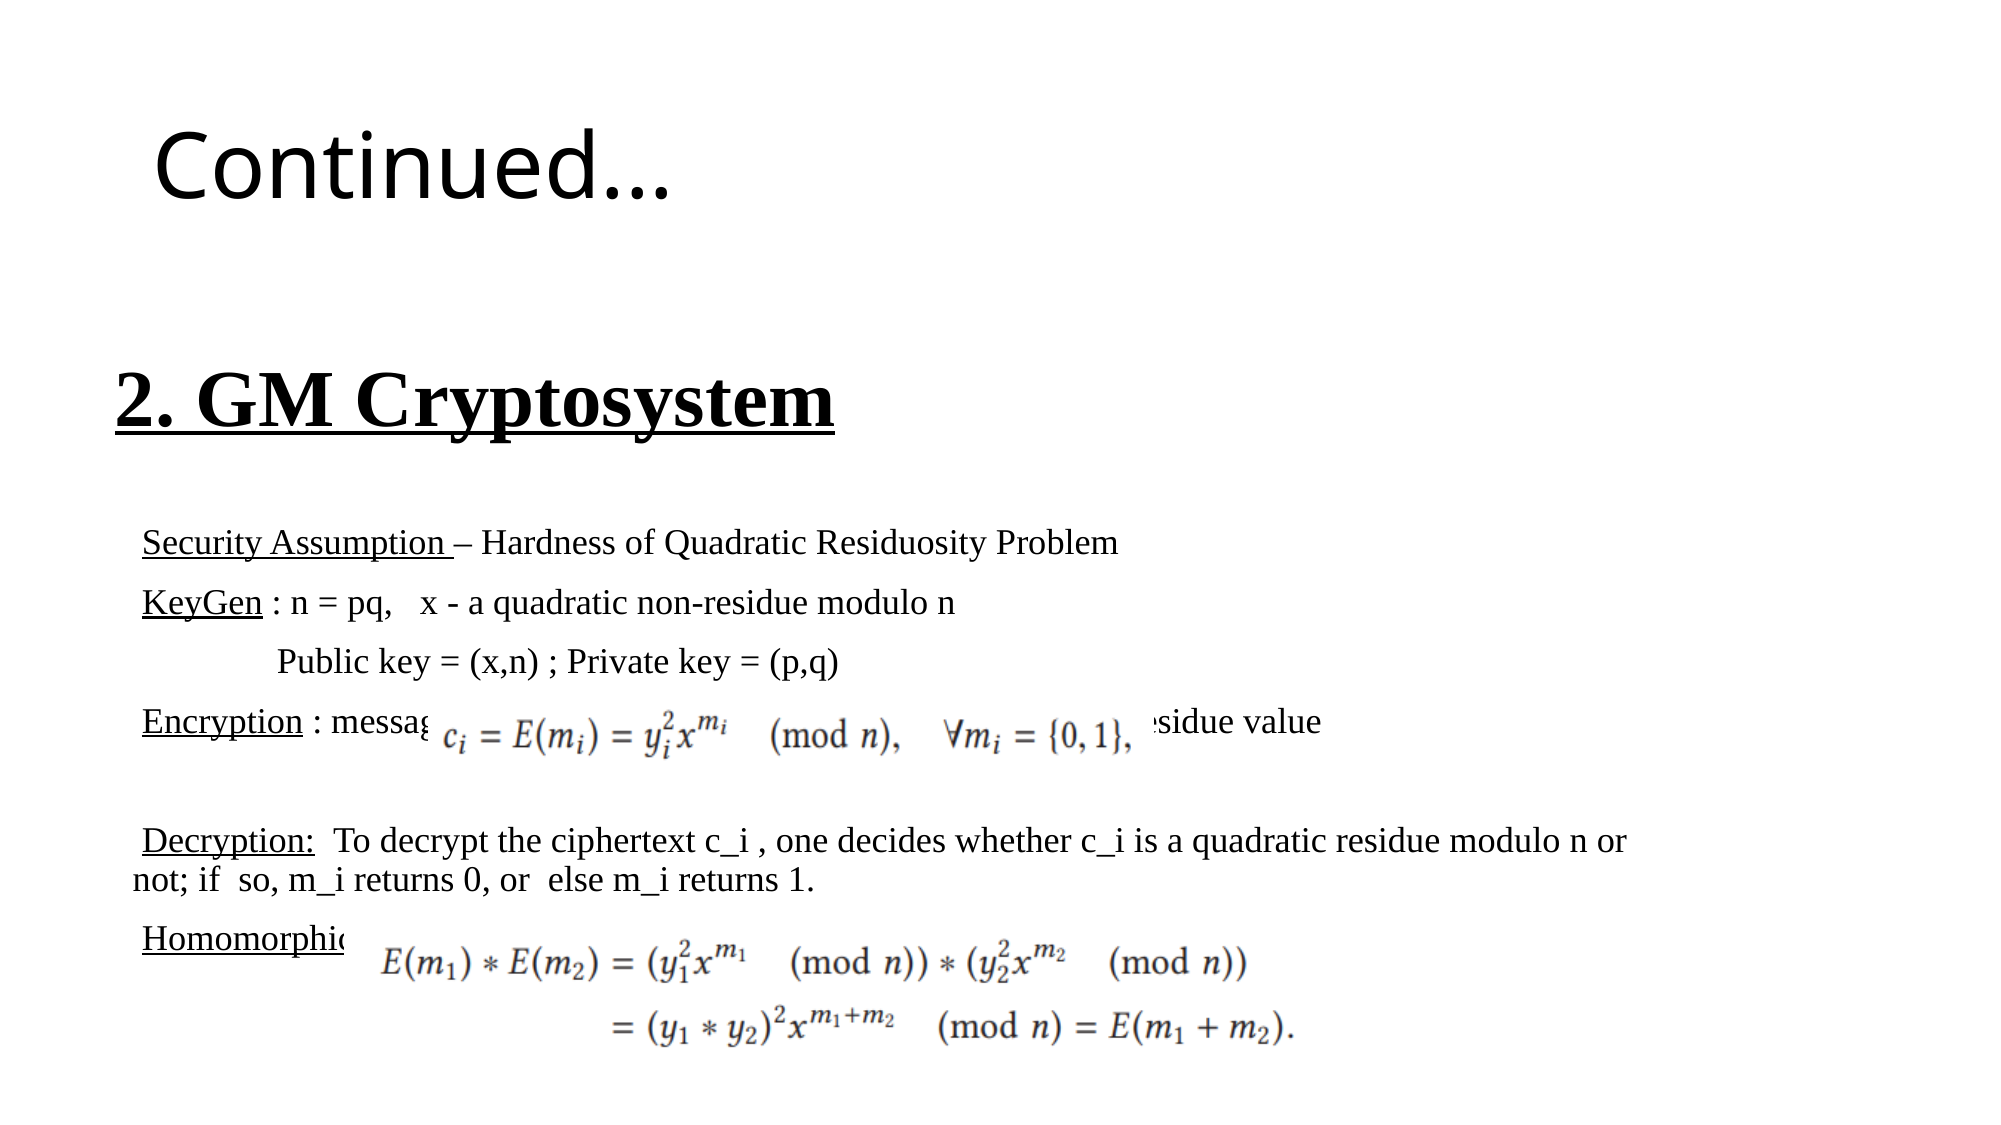

# Continued...
2. GM Cryptosystem
   Security Assumption – Hardness of Quadratic Residuosity Problem
   KeyGen : n = pq,   x - a quadratic non-residue modulo n
                  Public key = (x,n) ; Private key = (p,q)
   Encryption : message is encrypted bit by bit, y_i  is a quadratic non-residue value
   Decryption:  To decrypt the ciphertext c_i , one decides whether c_i is a quadratic residue modulo n or                              not; if  so, m_i returns 0, or  else m_i returns 1.
   Homomorphic Property: